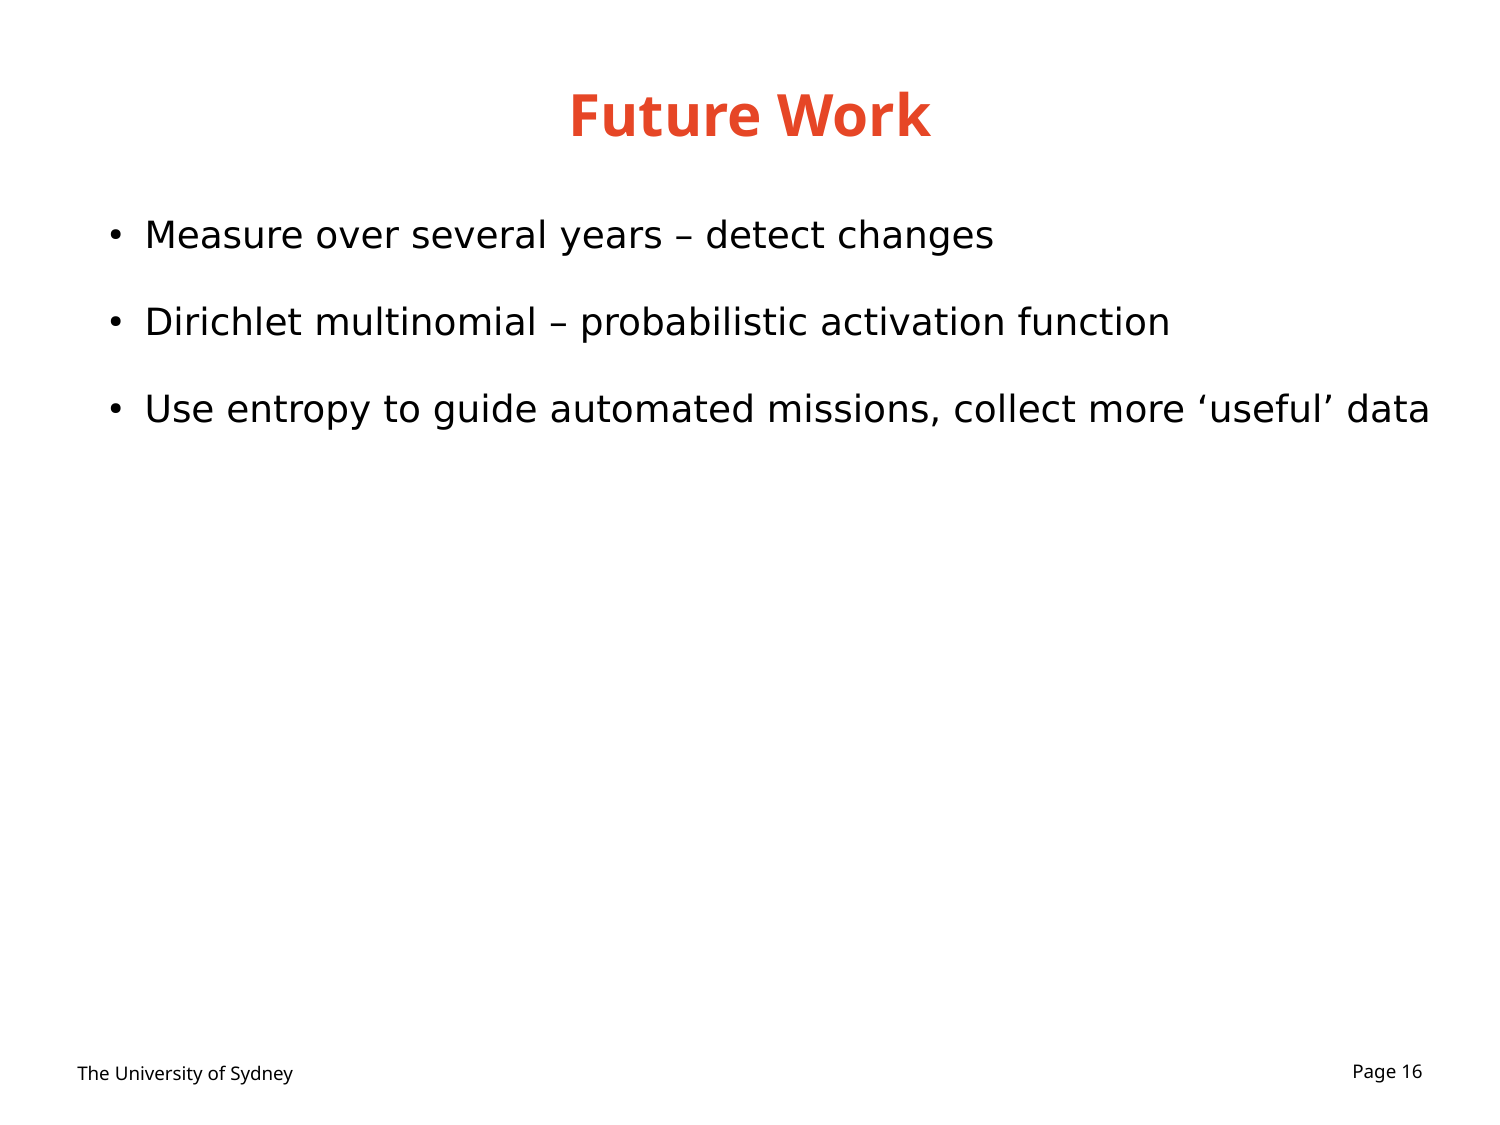

# Future Work
Measure over several years – detect changes
Dirichlet multinomial – probabilistic activation function
Use entropy to guide automated missions, collect more ‘useful’ data